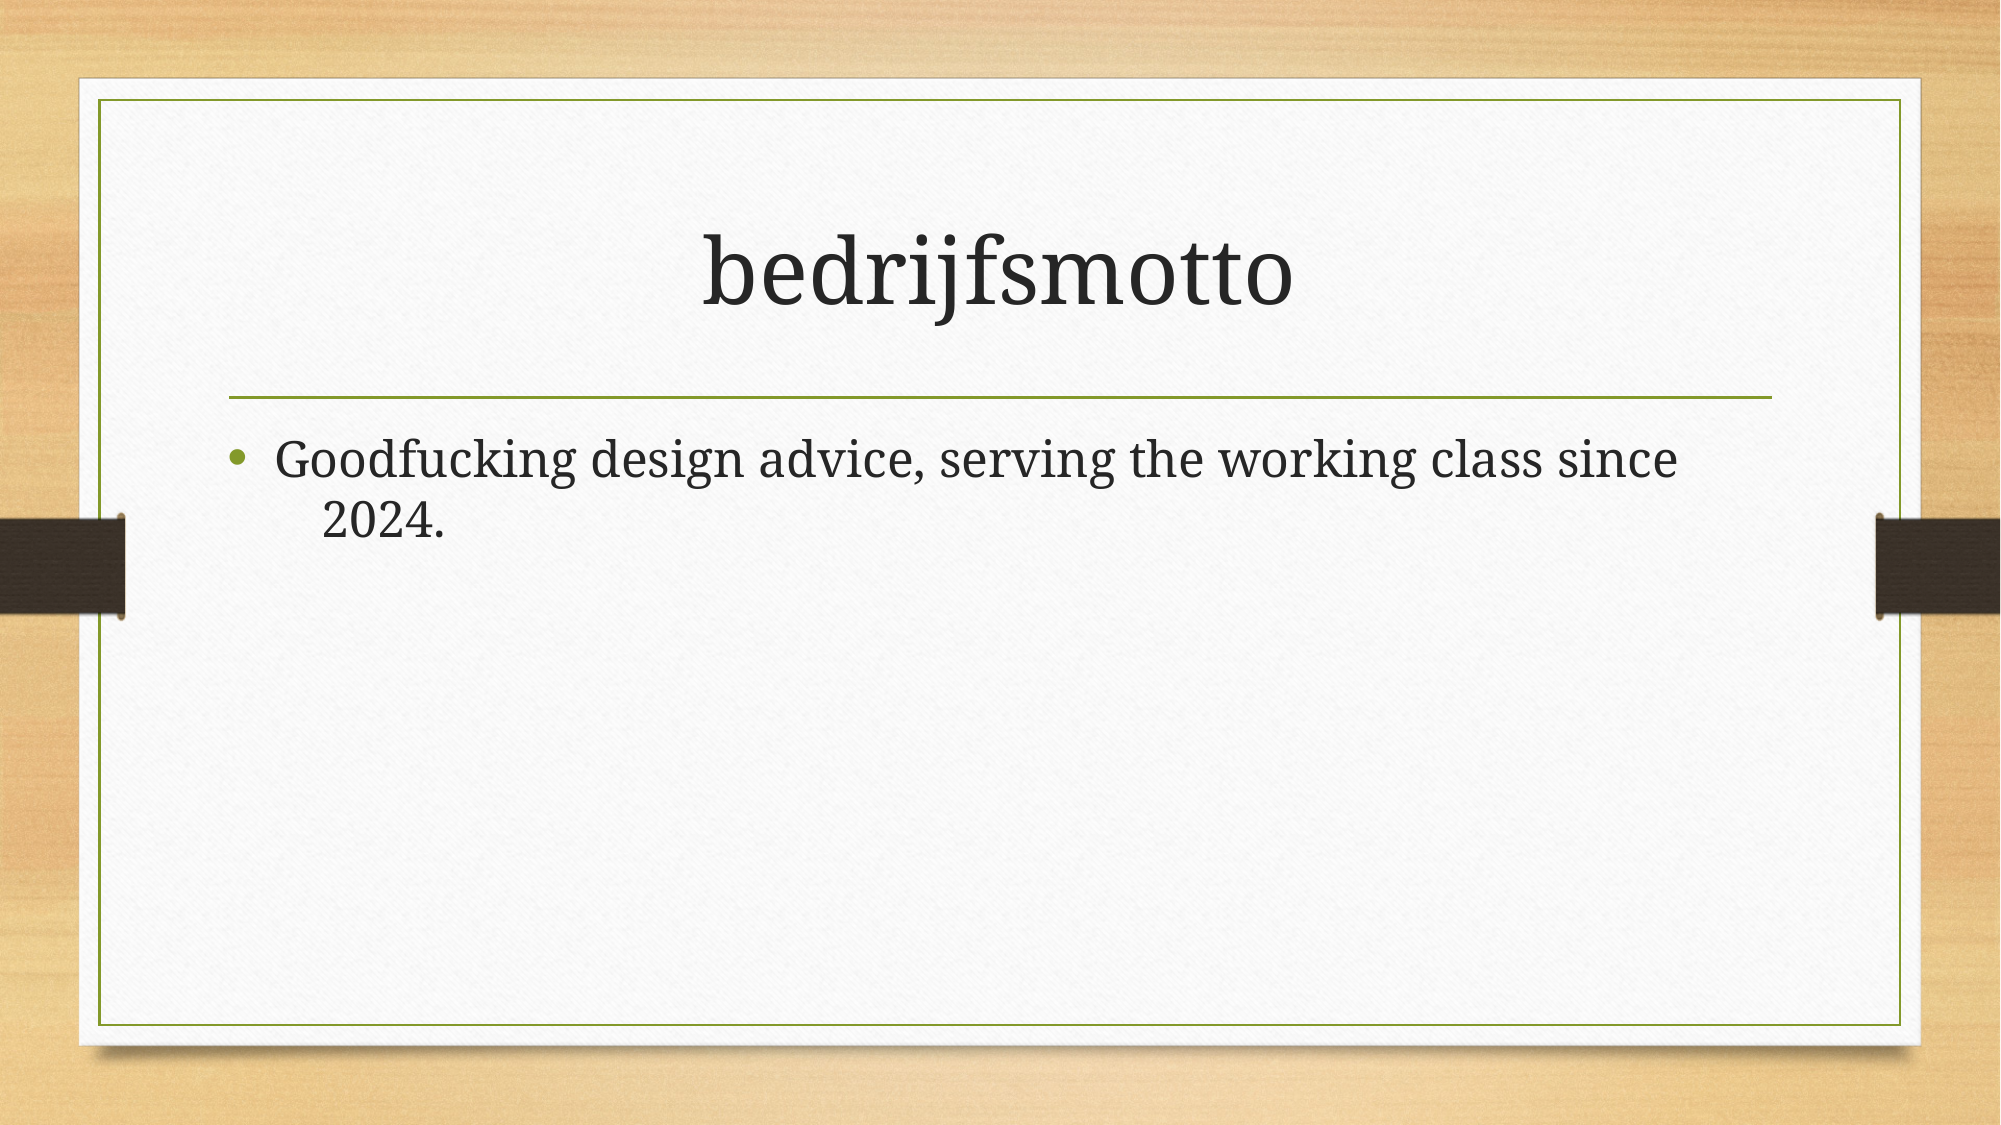

# bedrijfsmotto
Goodfucking design advice, serving the working class since 2024.